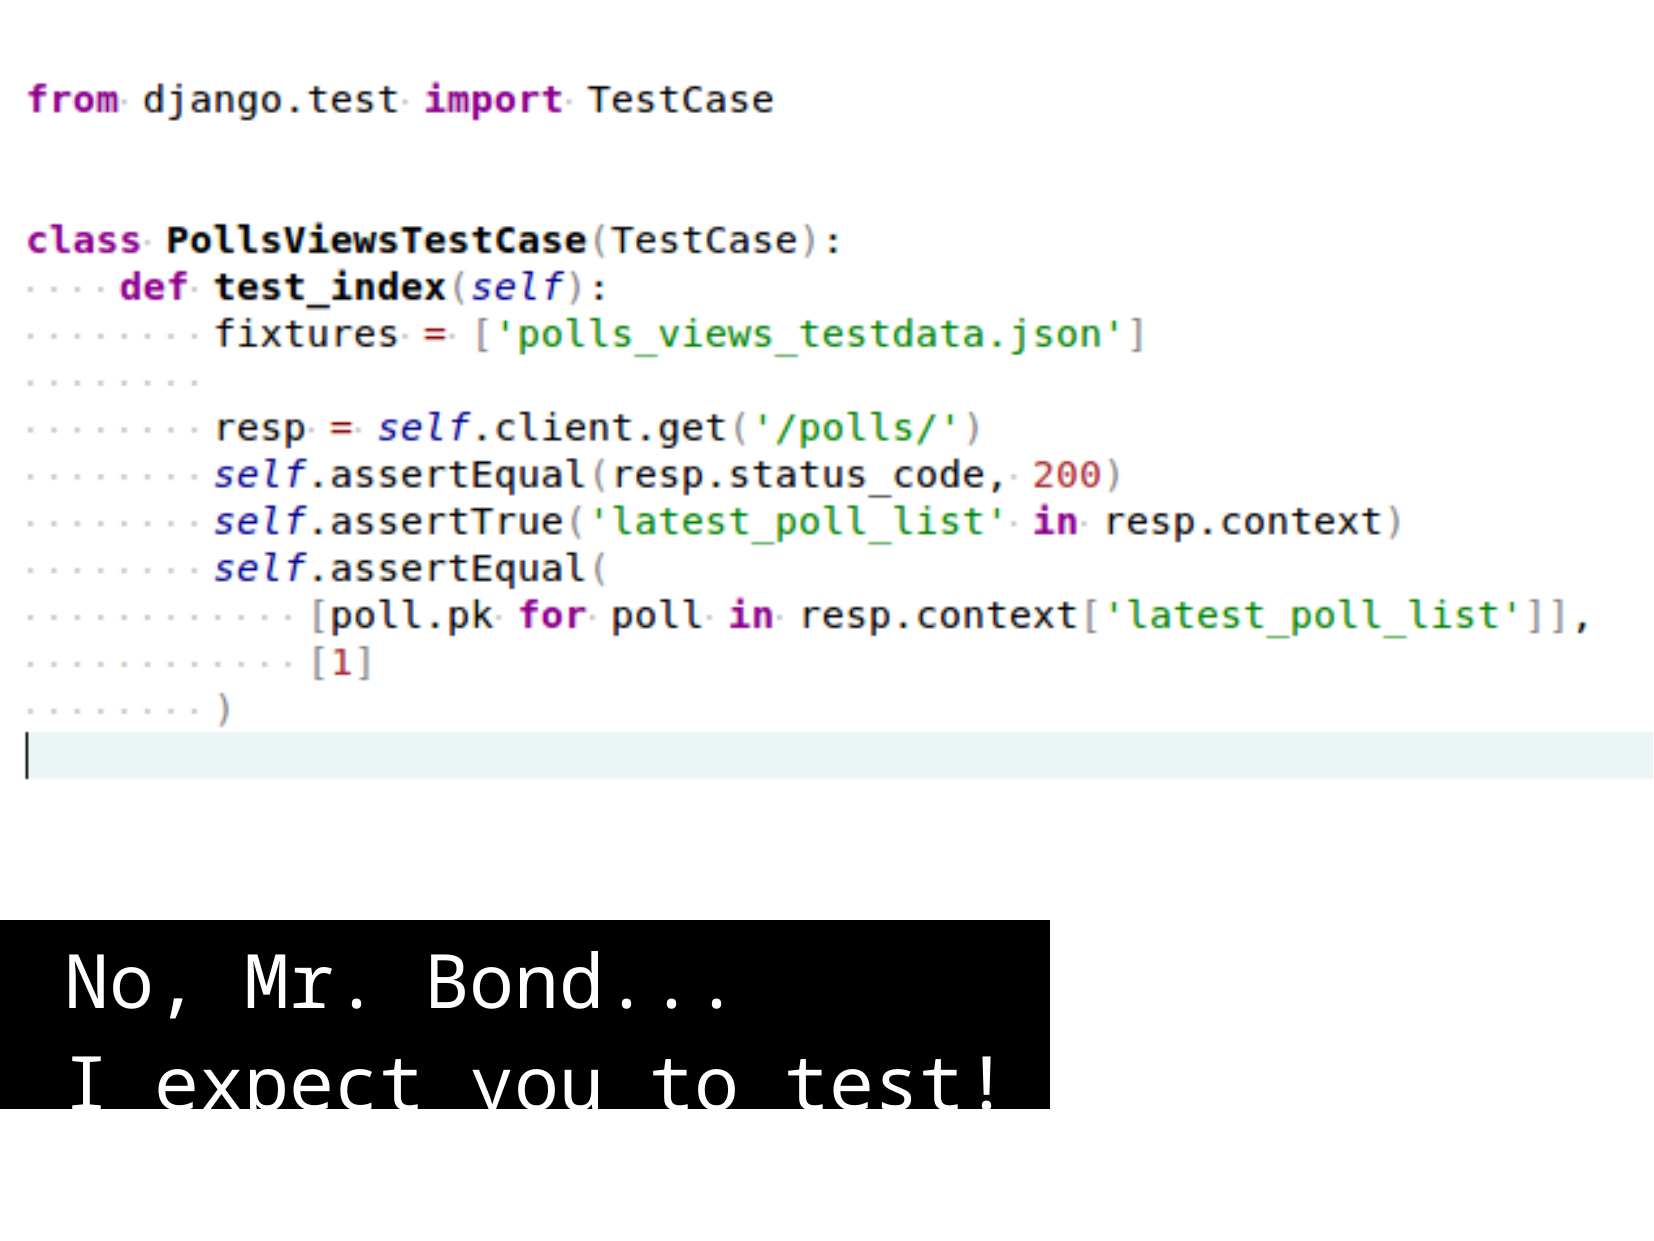

No, Mr. Bond...
I expect you to test!